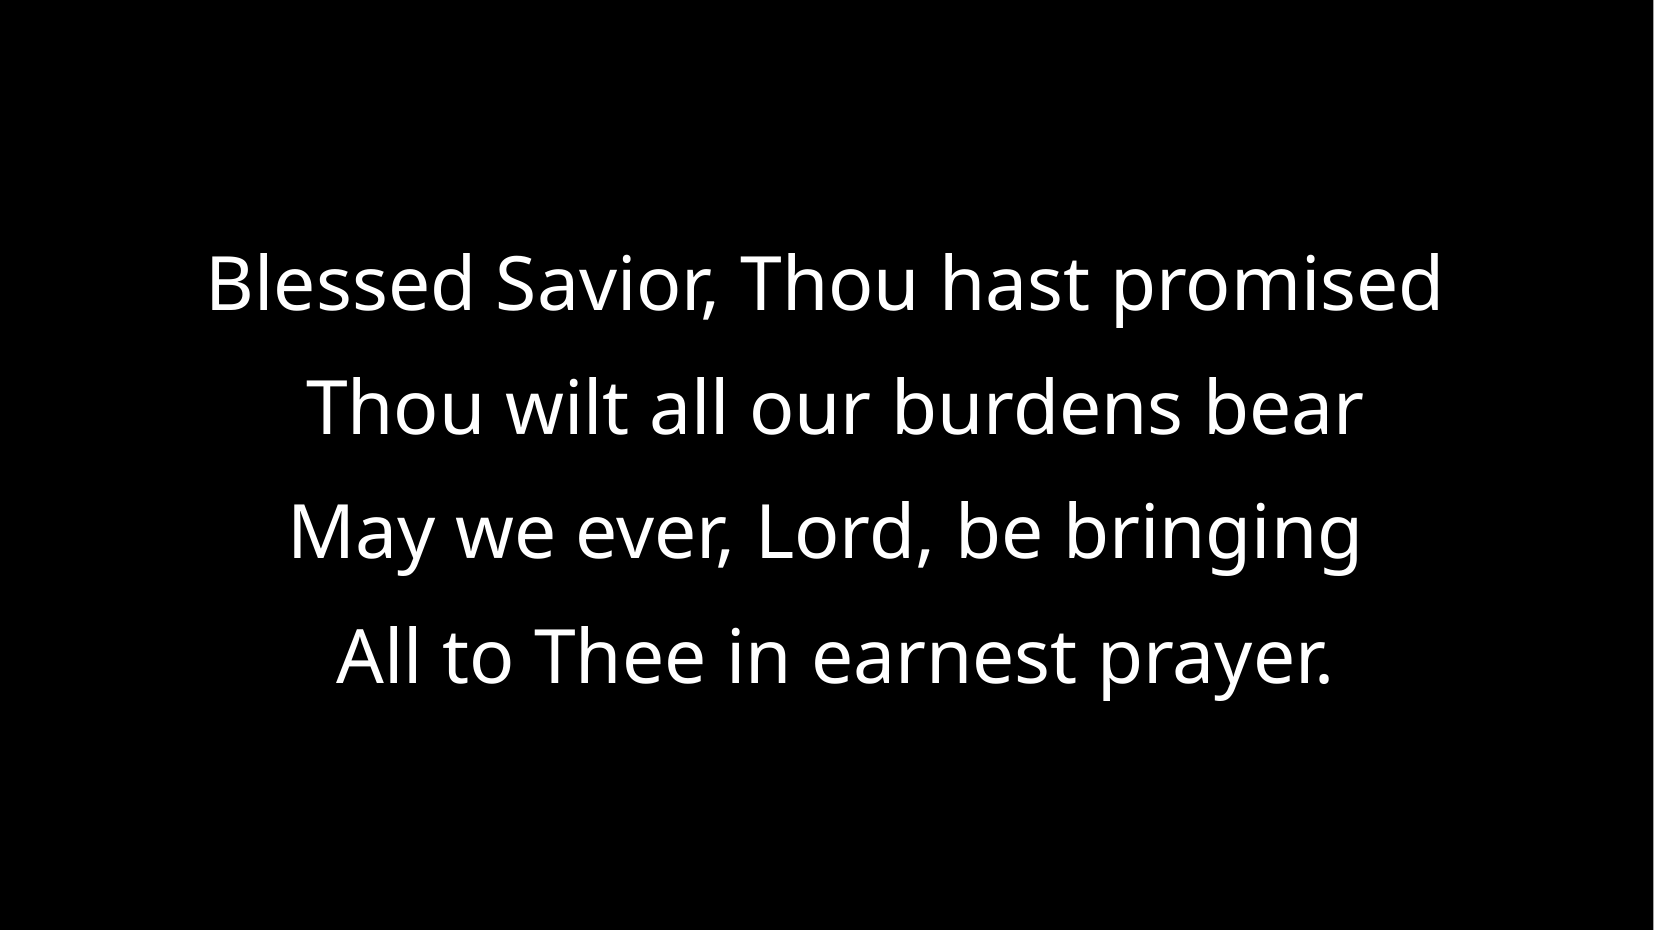

#
Blessed Savior, Thou hast promised
Thou wilt all our burdens bear
May we ever, Lord, be bringing
All to Thee in earnest prayer.